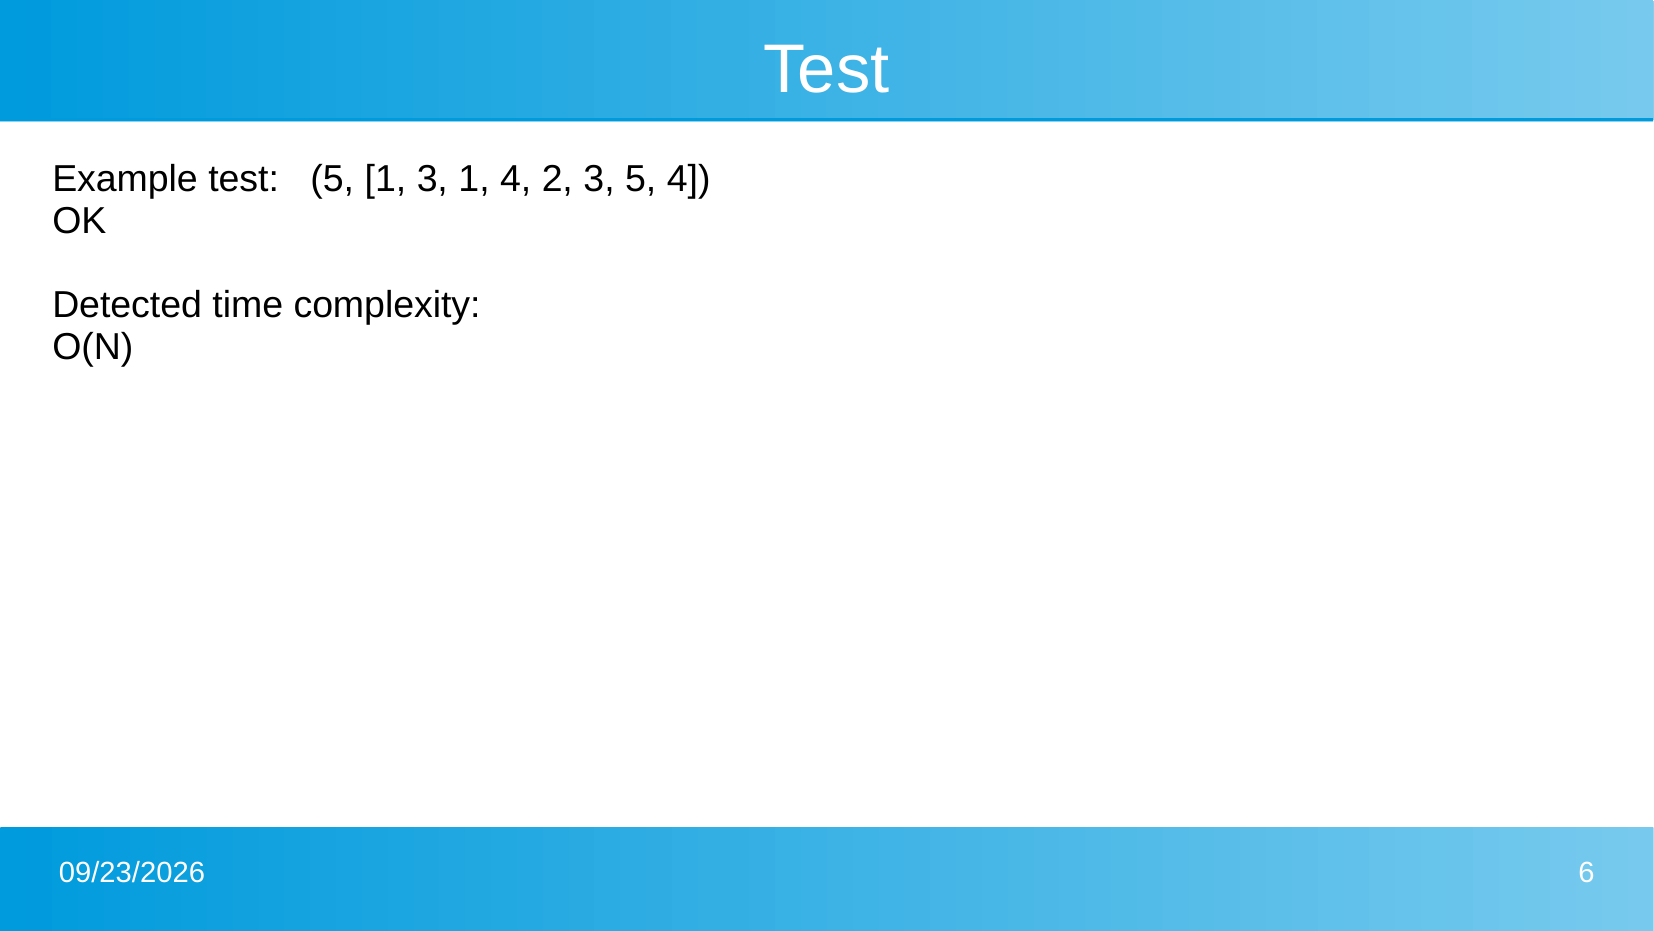

# Test
Example test: (5, [1, 3, 1, 4, 2, 3, 5, 4])
OK
Detected time complexity:
O(N)
6